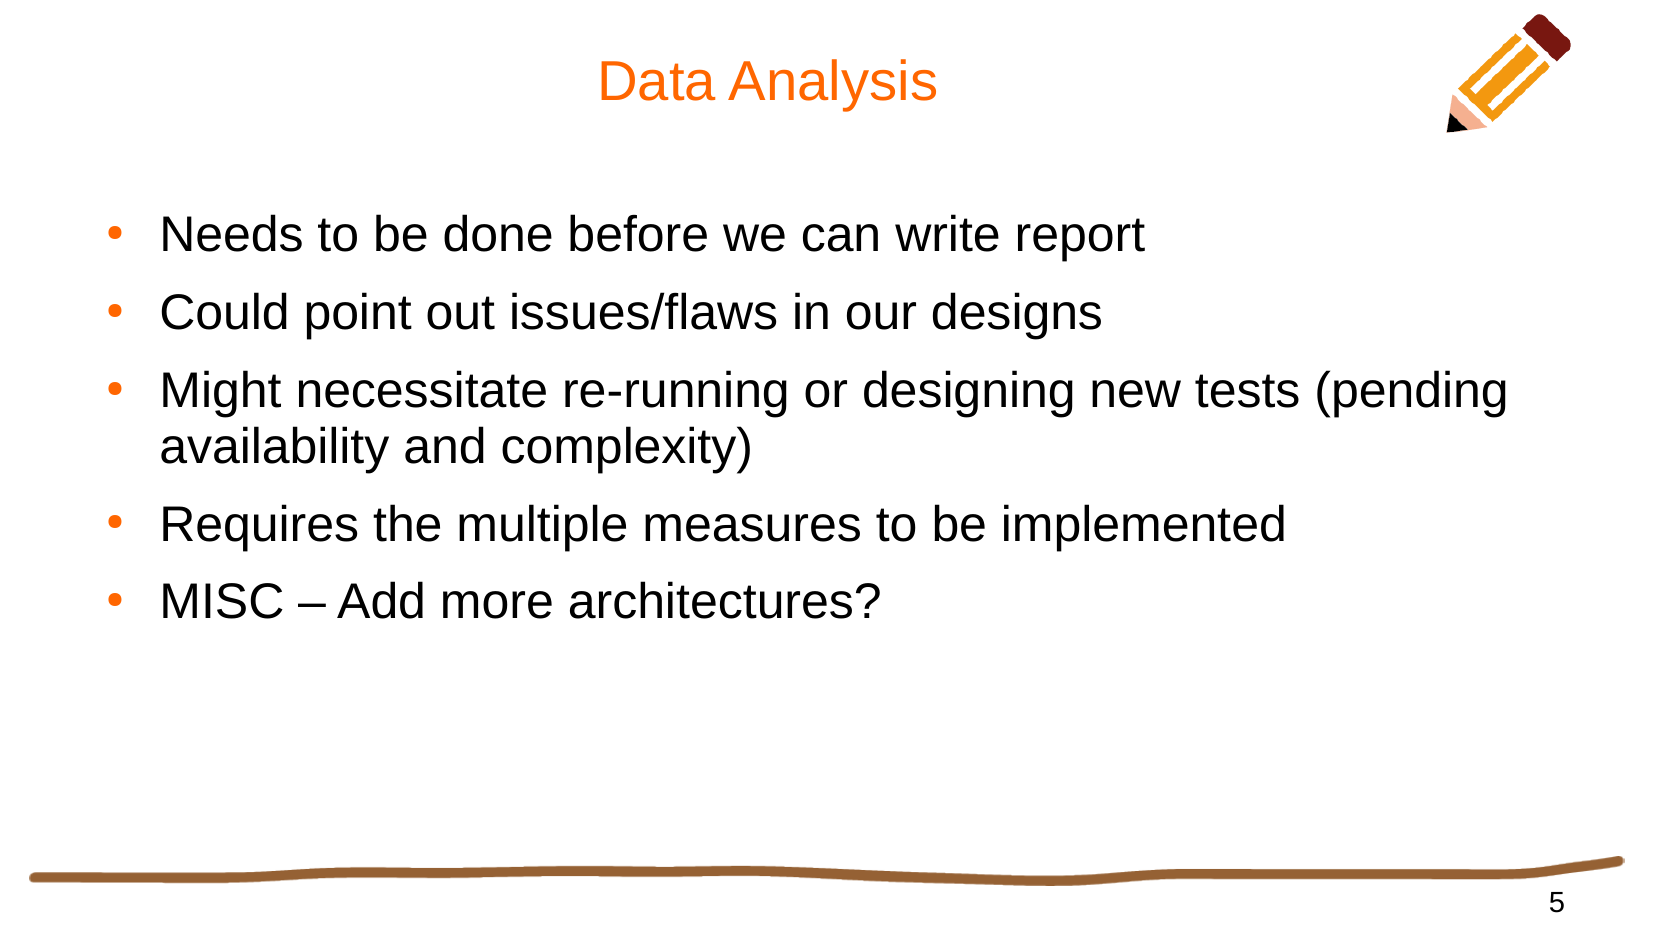

# Data Analysis
Needs to be done before we can write report
Could point out issues/flaws in our designs
Might necessitate re-running or designing new tests (pending availability and complexity)
Requires the multiple measures to be implemented
MISC – Add more architectures?
5